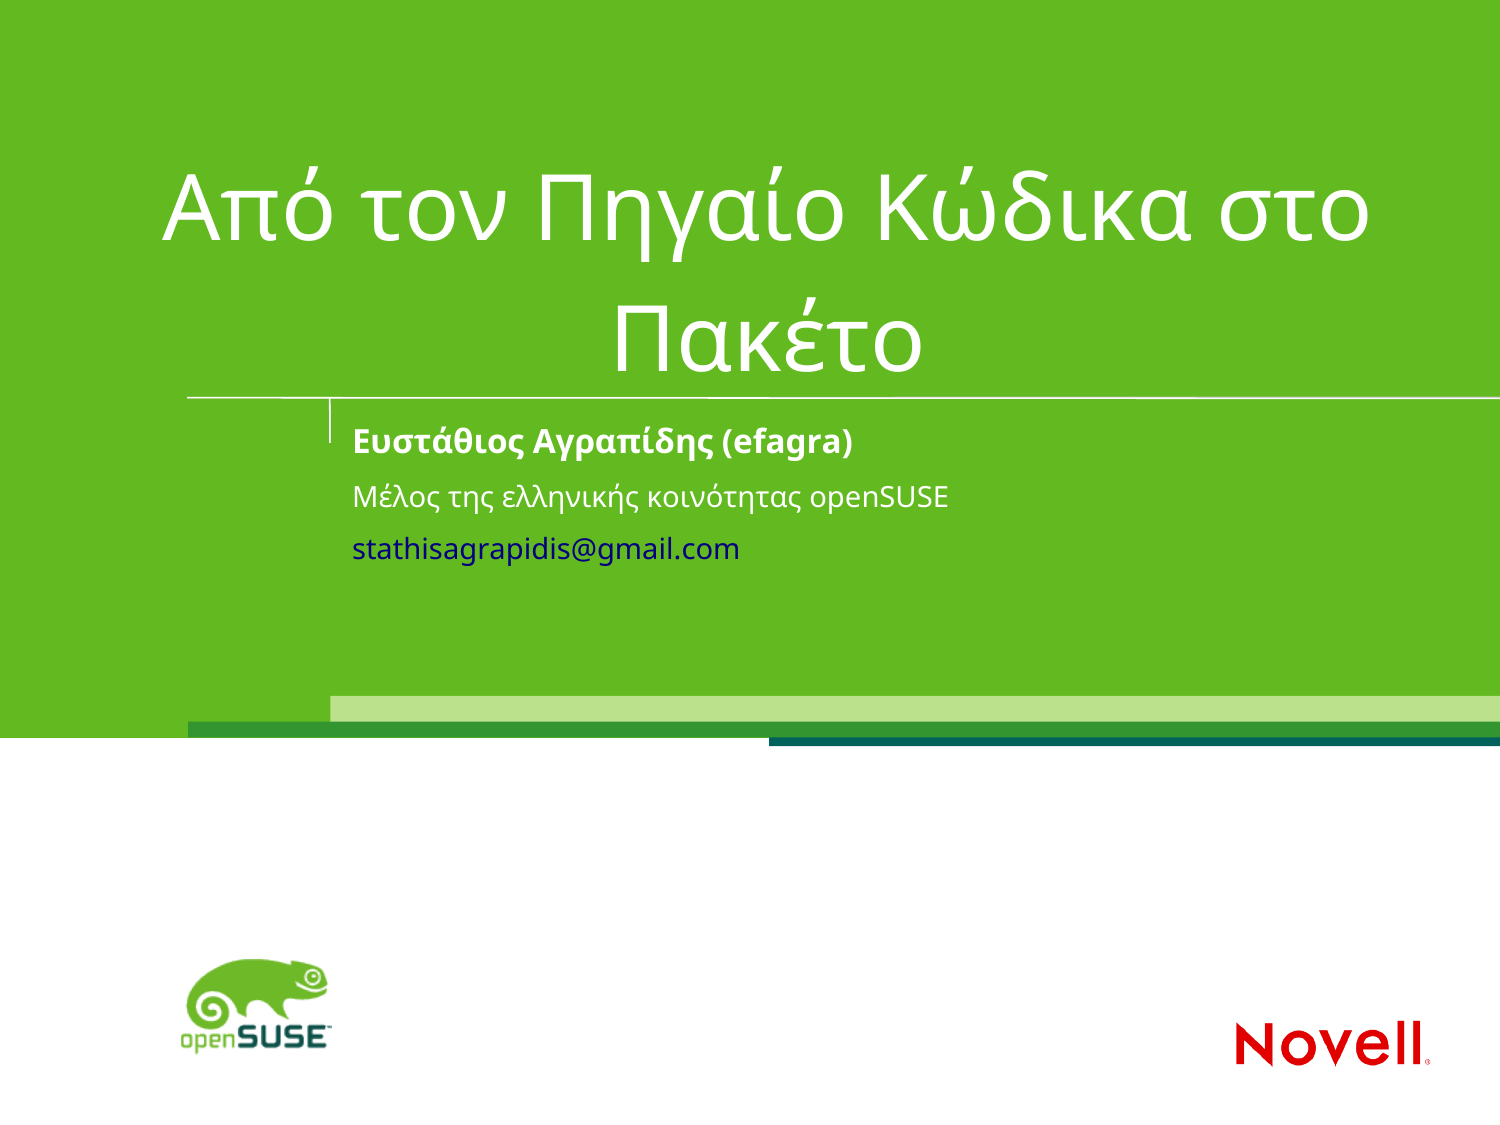

# Από τον Πηγαίο Κώδικα στο Πακέτο
Ευστάθιος Αγραπίδης (efagra)
Μέλος της ελληνικής κοινότητας openSUSE
stathisagrapidis@gmail.com